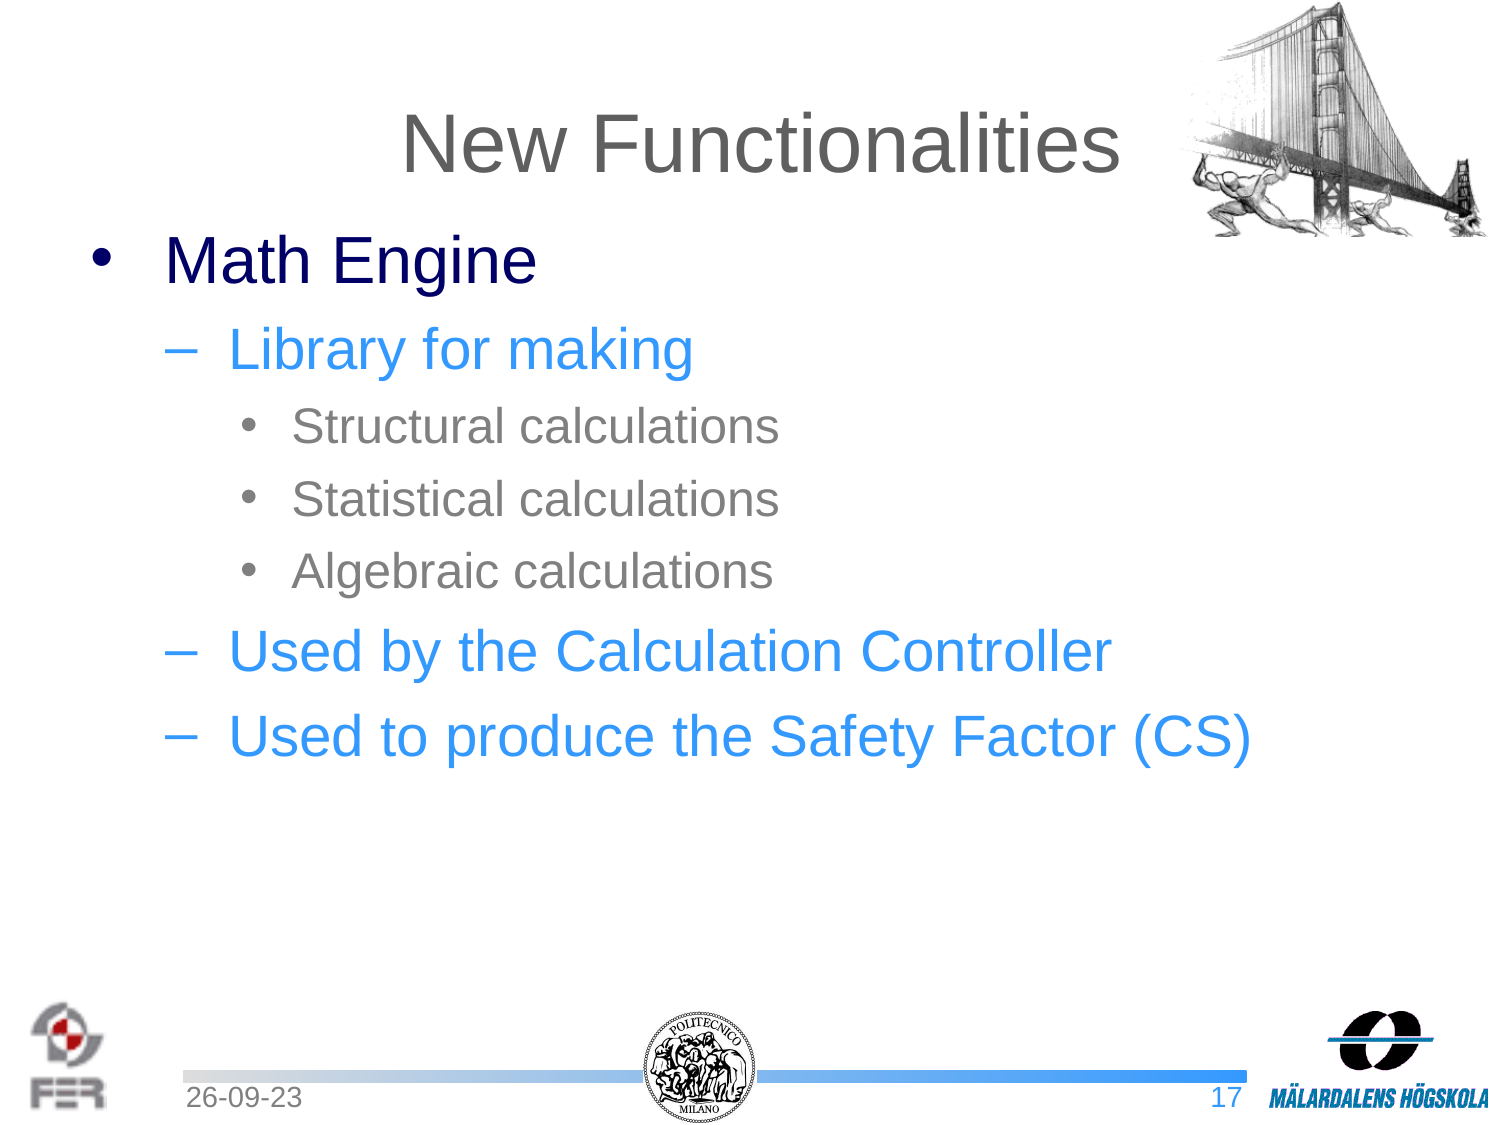

# New Functionalities
 Math Engine
 Library for making
 Structural calculations
 Statistical calculations
 Algebraic calculations
 Used by the Calculation Controller
 Used to produce the Safety Factor (CS)
26-08-21